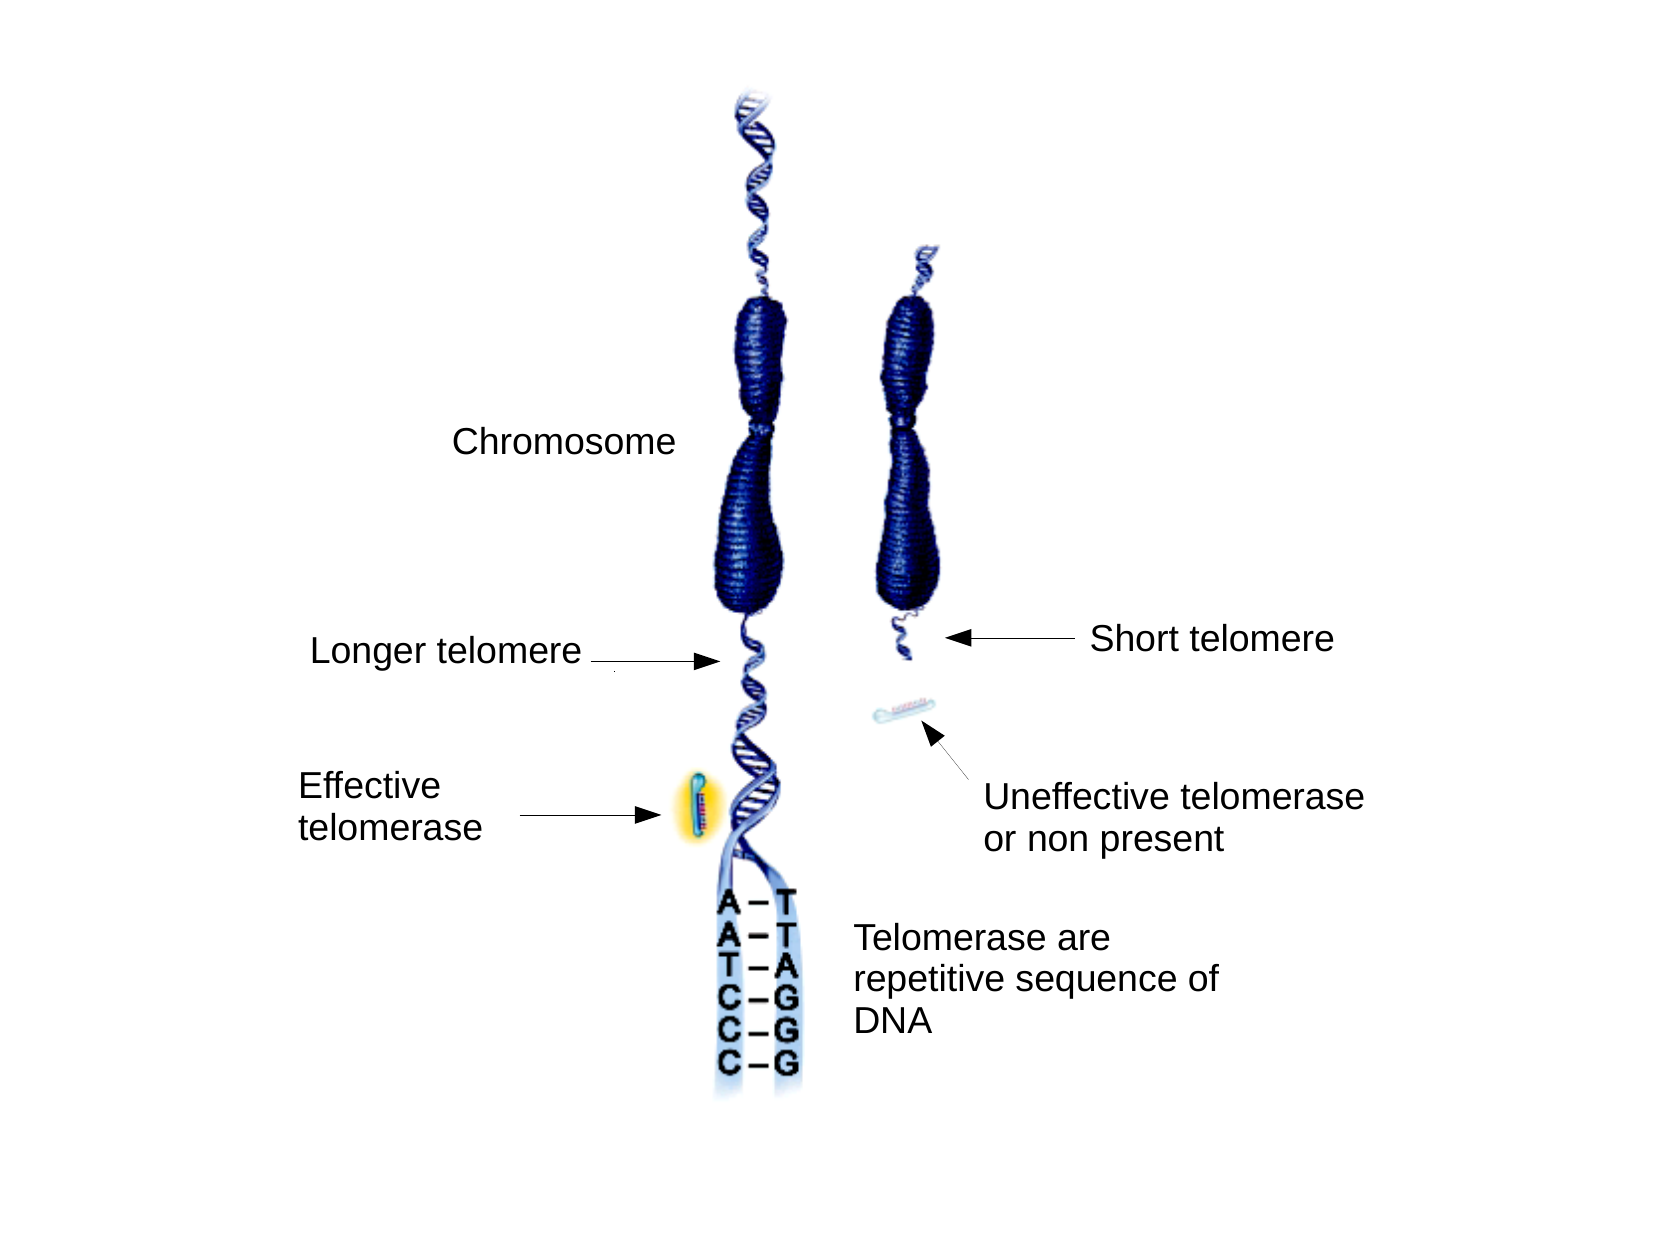

Chromosome
Short telomere
Longer telomere
Effective telomerase
Uneffective telomerase or non present
Telomerase are repetitive sequence of DNA